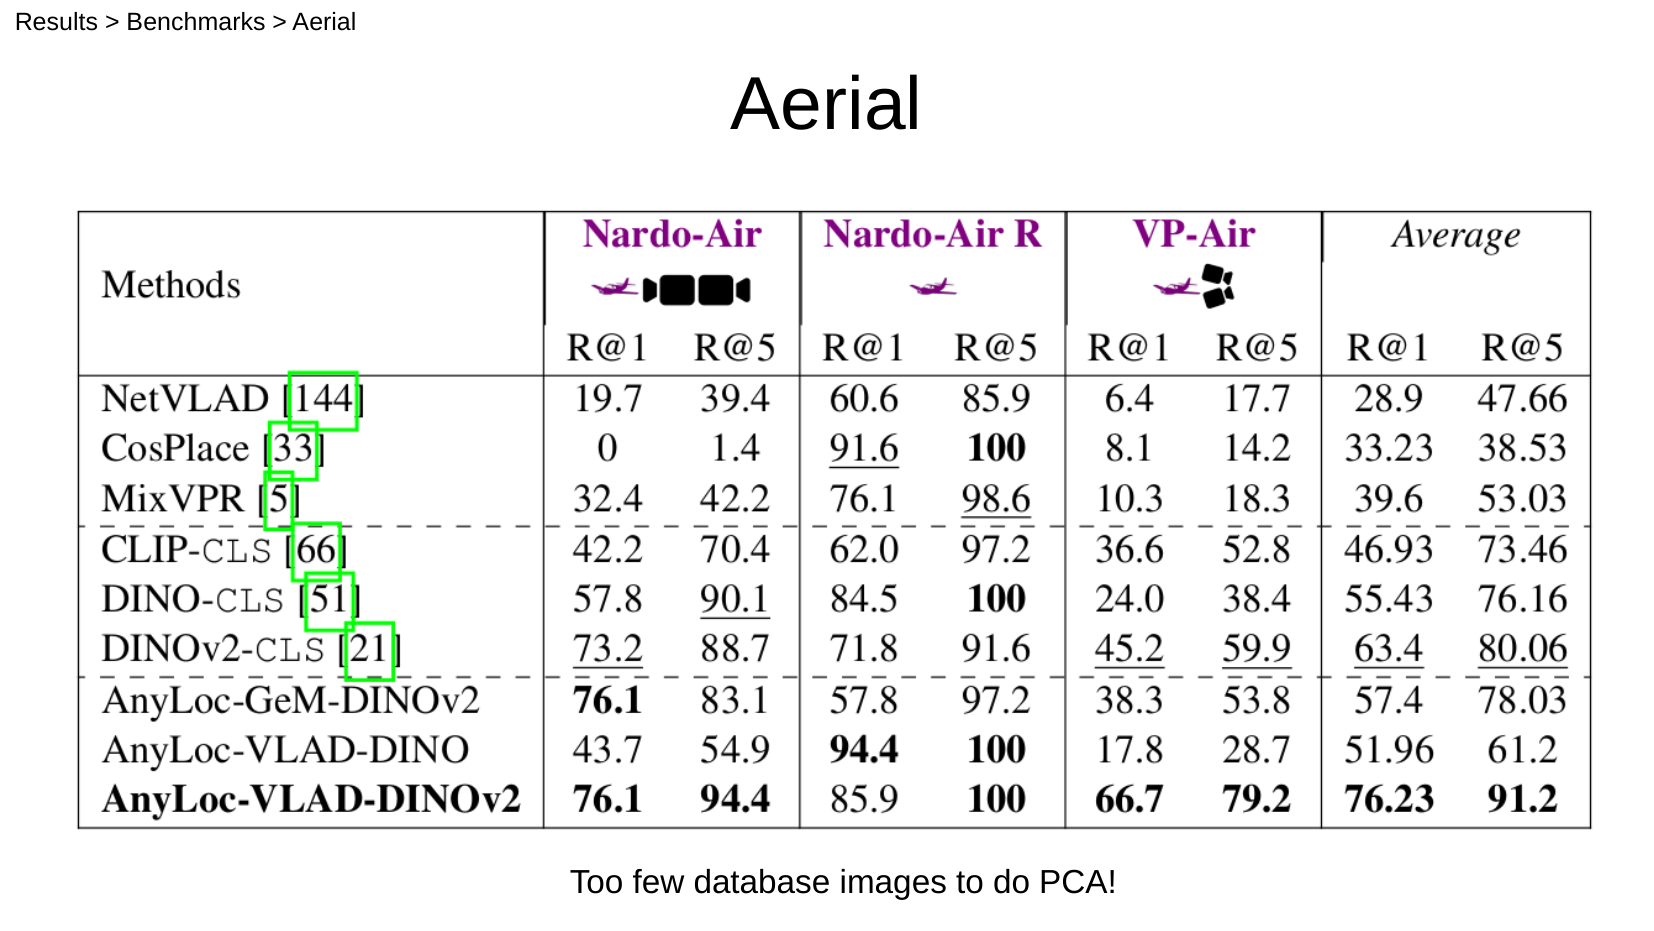

Results > Benchmarks > Aerial
# Aerial
Too few database images to do PCA!